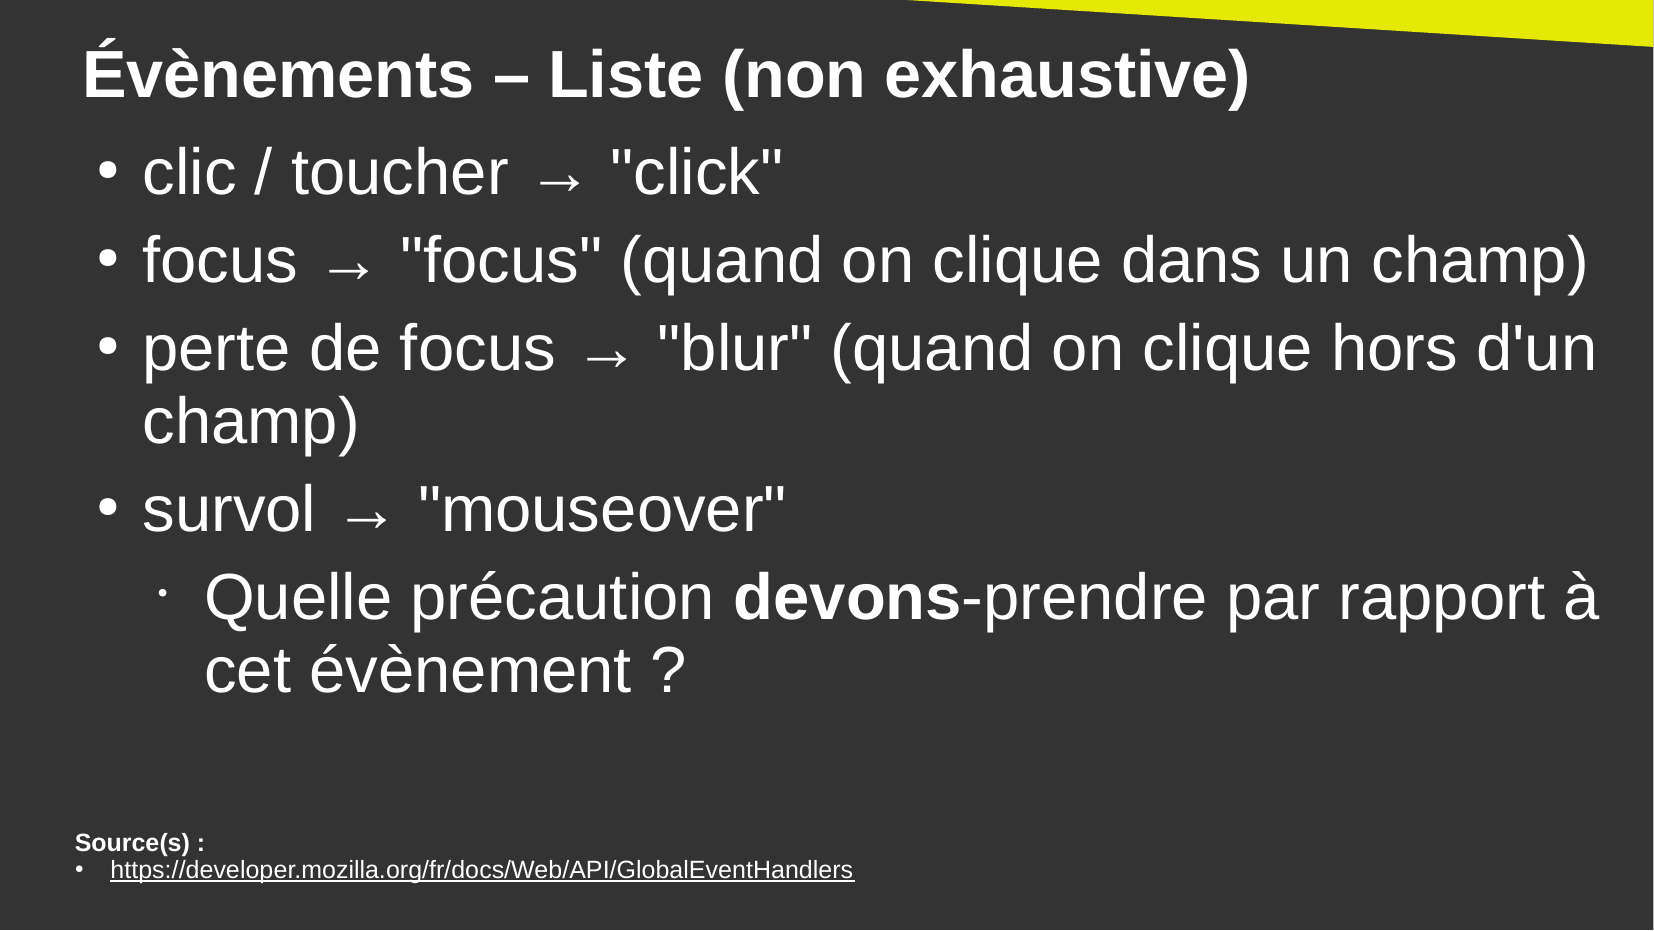

# Évènements – Liste (non exhaustive)
clic / toucher → "click"
focus → "focus" (quand on clique dans un champ)
perte de focus → "blur" (quand on clique hors d'un champ)
survol → "mouseover"
Quelle précaution devons-prendre par rapport à cet évènement ?
Source(s) :
https://developer.mozilla.org/fr/docs/Web/API/GlobalEventHandlers